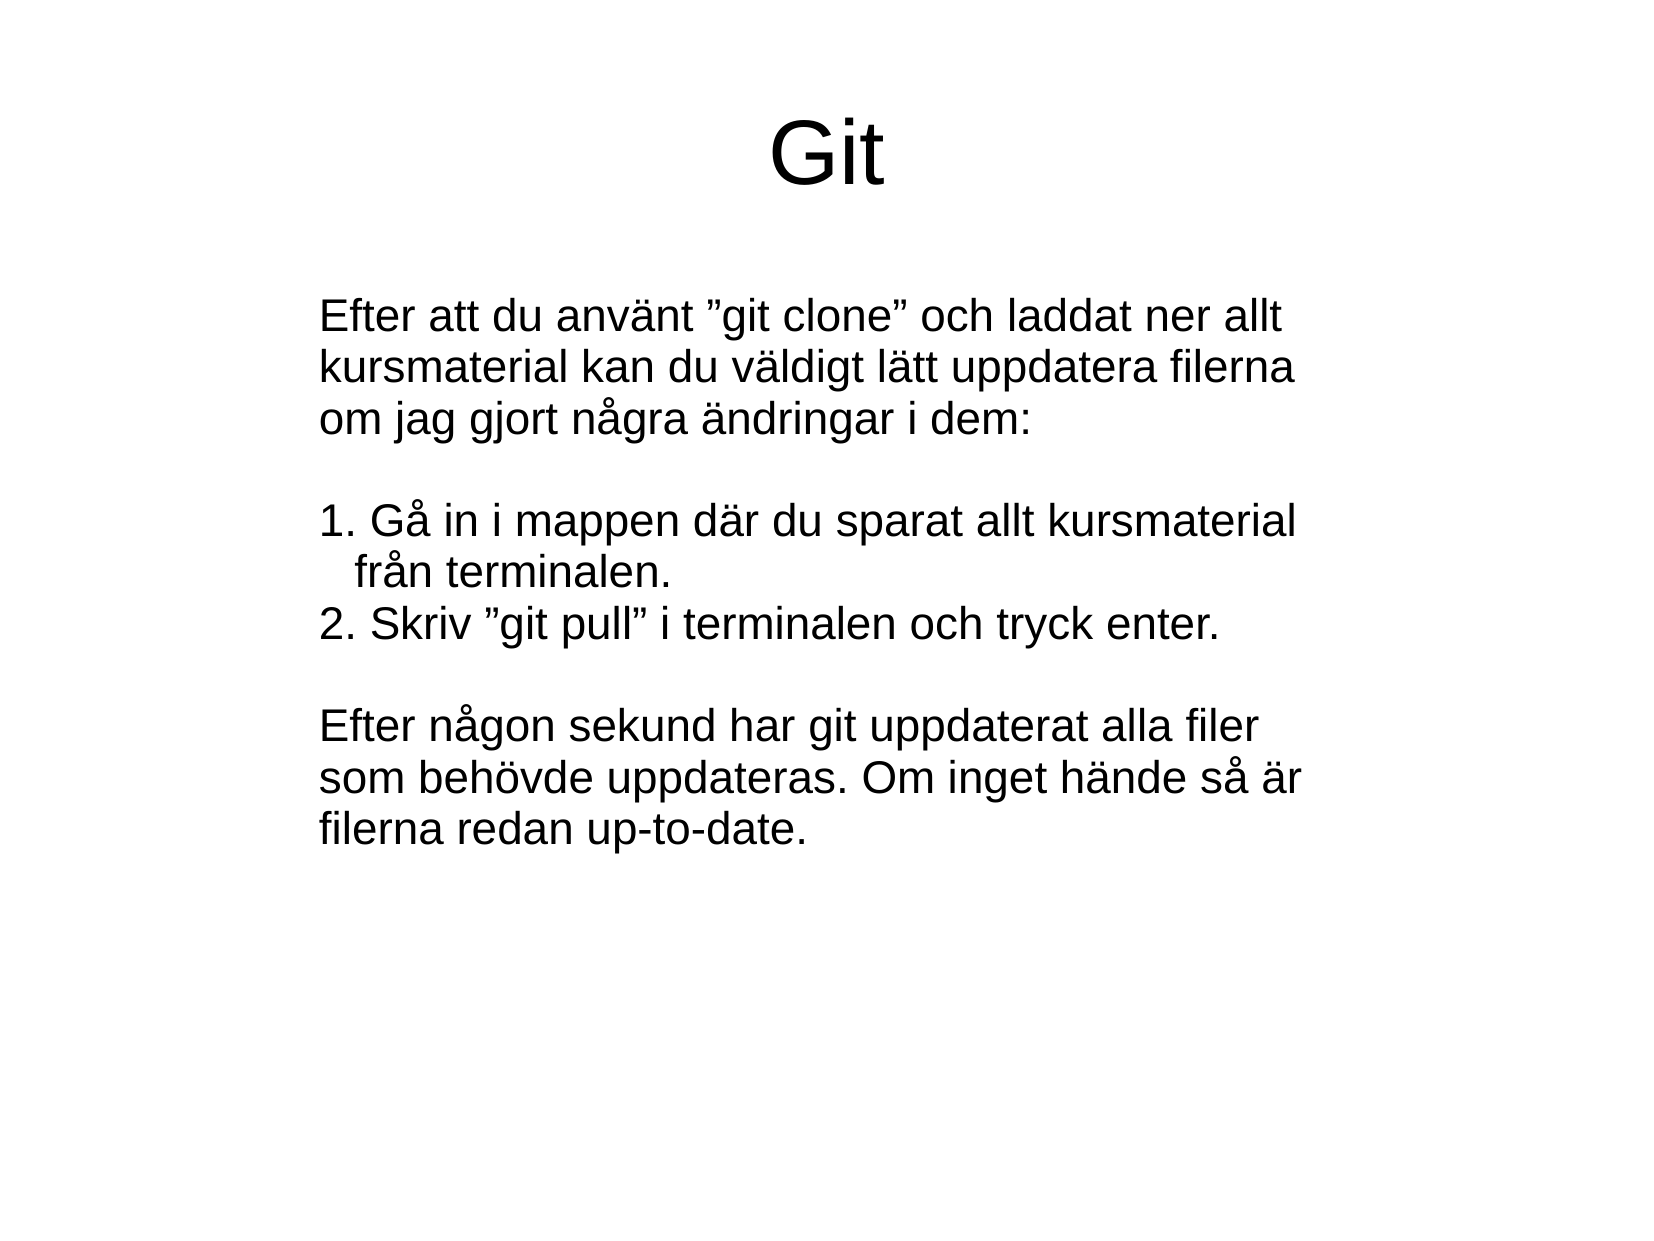

# Git
Efter att du använt ”git clone” och laddat ner allt kursmaterial kan du väldigt lätt uppdatera filerna om jag gjort några ändringar i dem:
 Gå in i mappen där du sparat allt kursmaterial från terminalen.
 Skriv ”git pull” i terminalen och tryck enter.
Efter någon sekund har git uppdaterat alla filer som behövde uppdateras. Om inget hände så är filerna redan up-to-date.